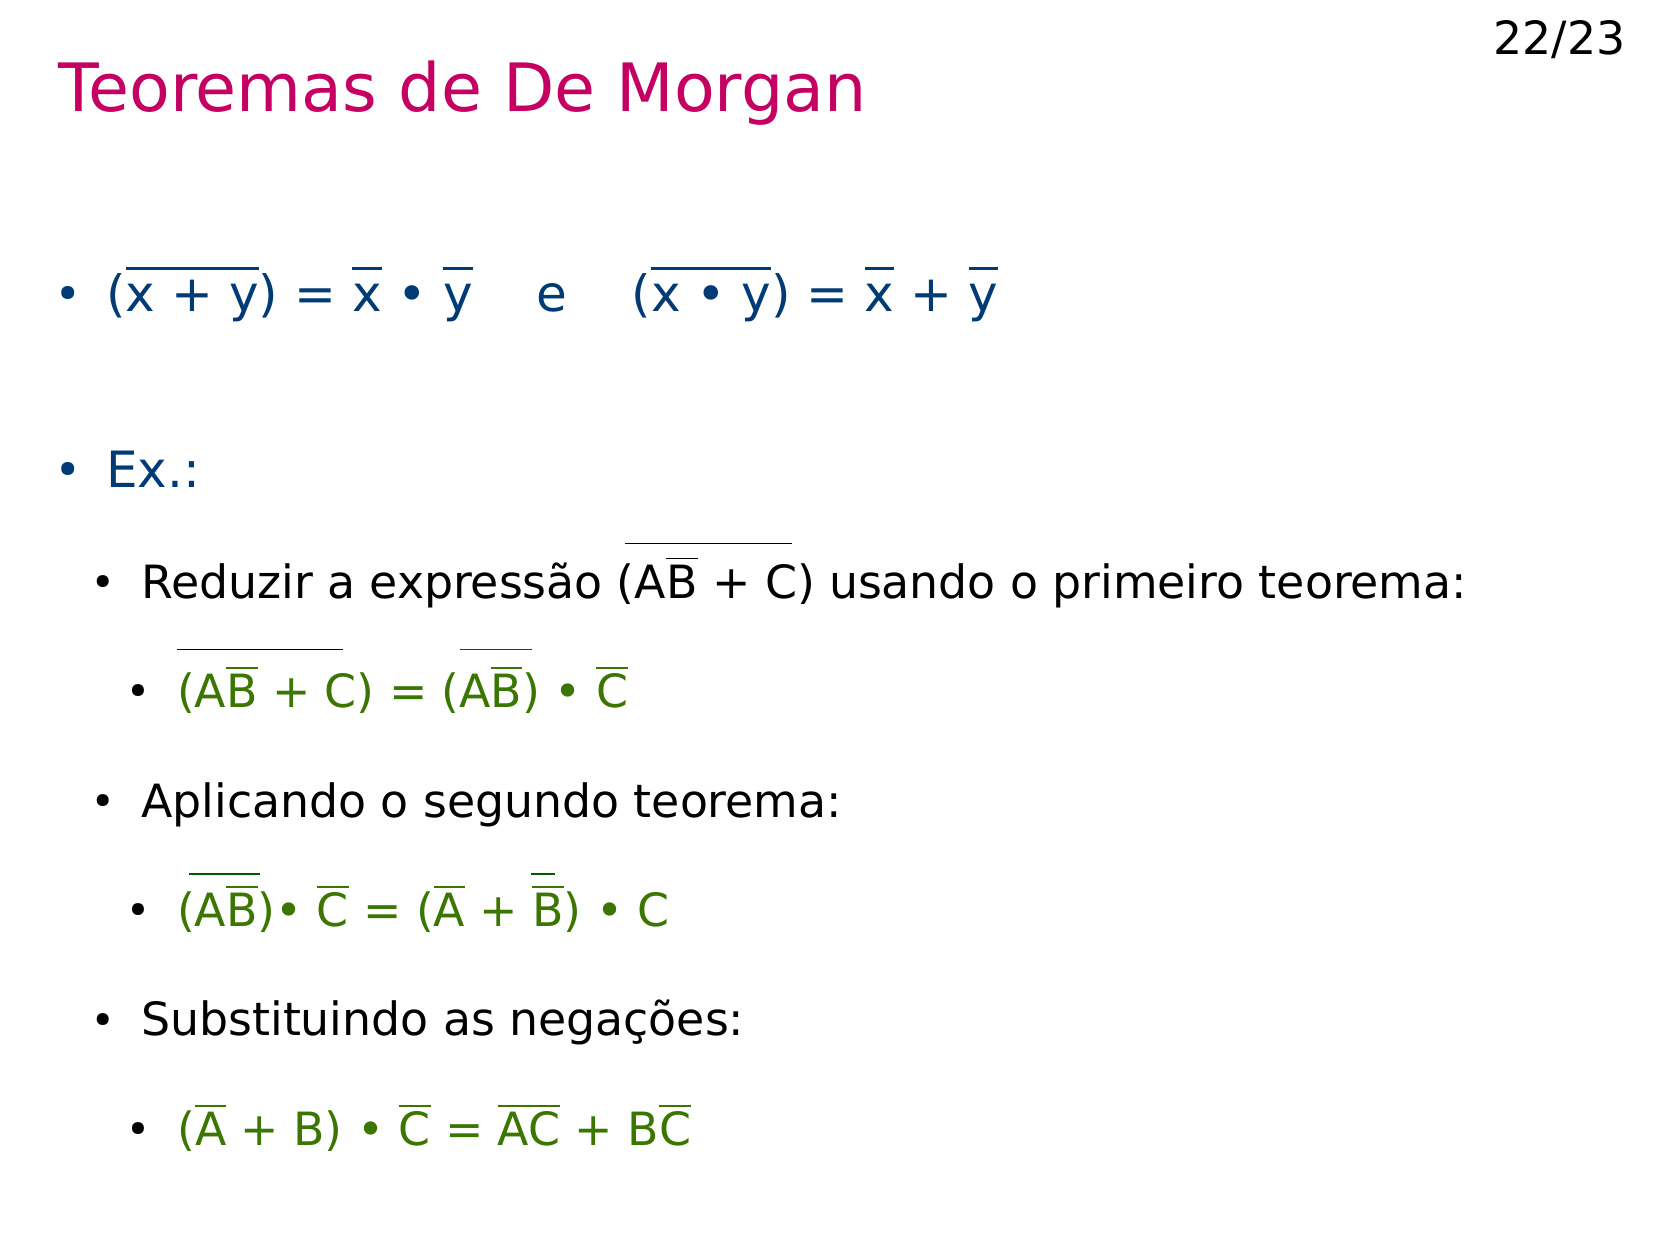

22
# Teoremas de De Morgan
(x + y) = x • y e (x • y) = x + y
Ex.:
Reduzir a expressão (AB + C) usando o primeiro teorema:
(AB + C) = (AB) • C
Aplicando o segundo teorema:
(AB)• C = (A + B) • C
Substituindo as negações:
(A + B) • C = AC + BC